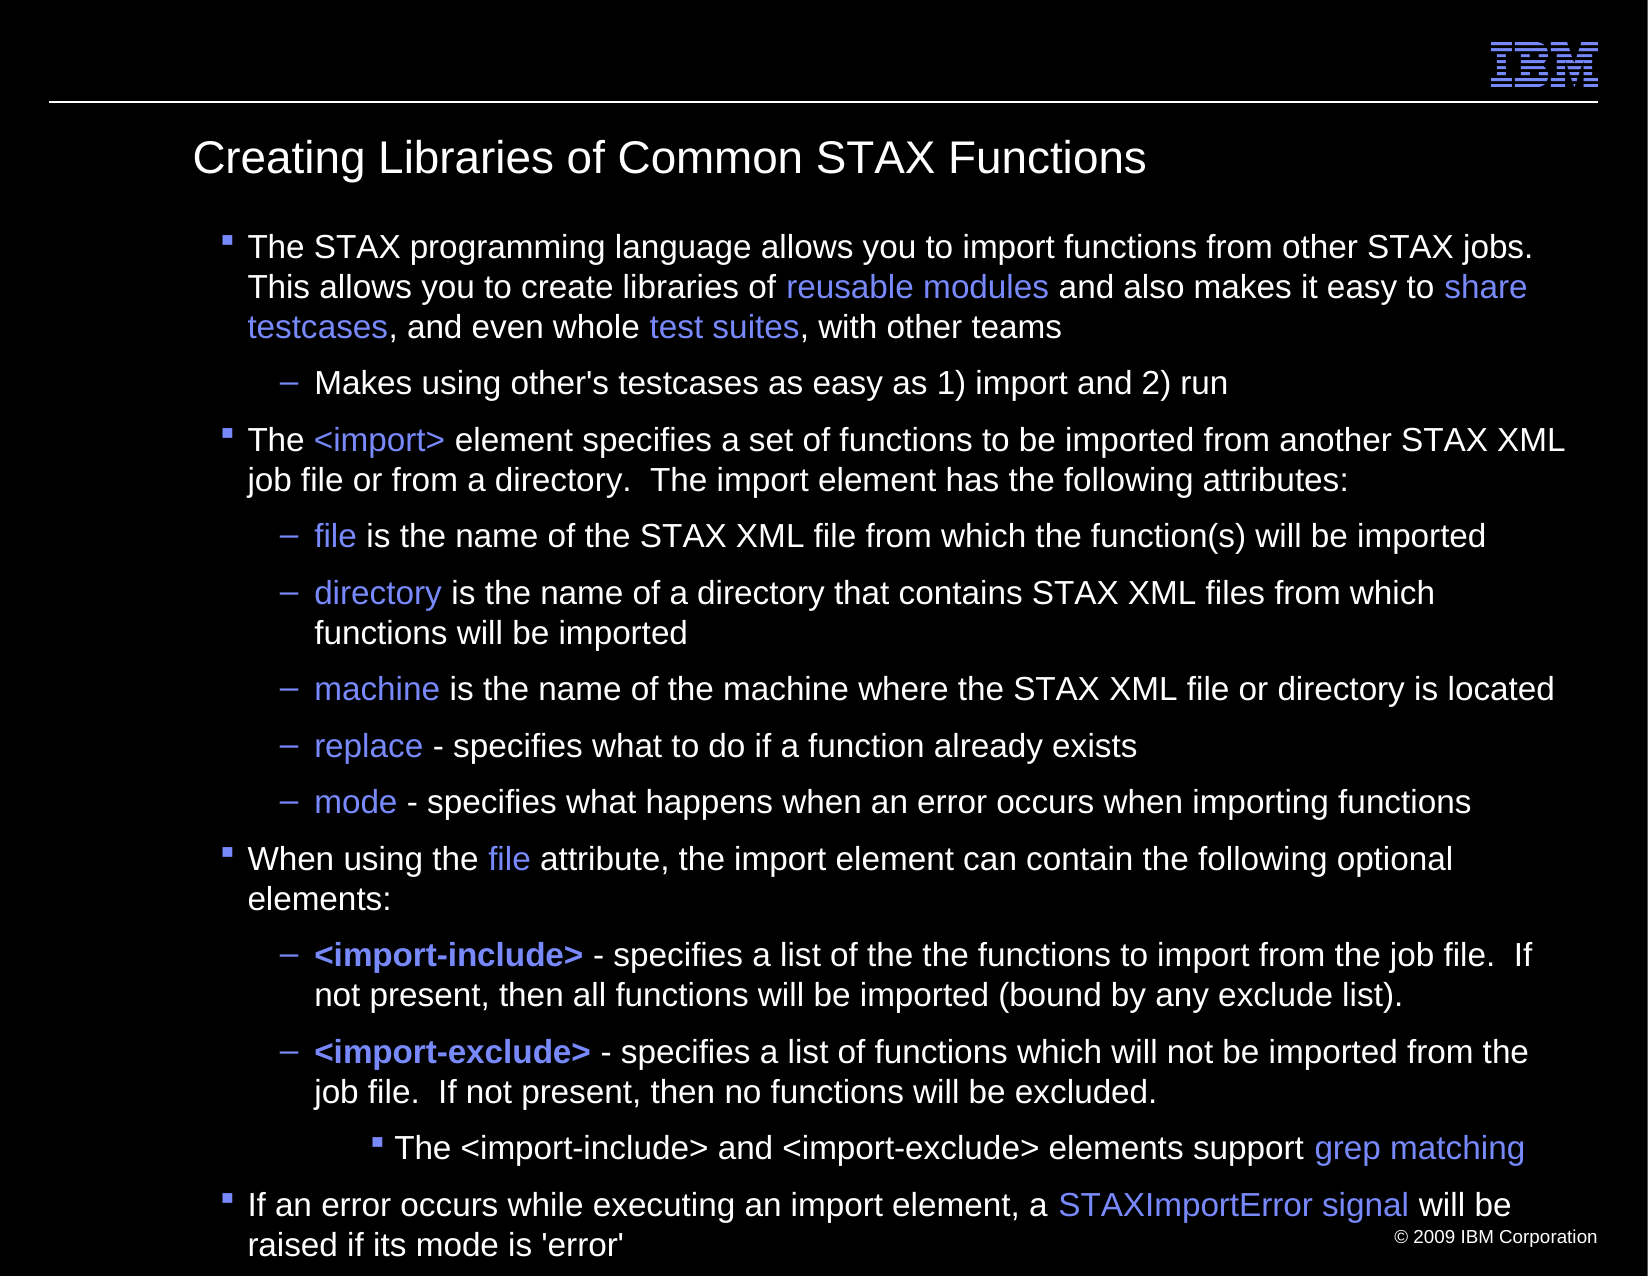

# Creating Libraries of Common STAX Functions
The STAX programming language allows you to import functions from other STAX jobs. This allows you to create libraries of reusable modules and also makes it easy to share testcases, and even whole test suites, with other teams
Makes using other's testcases as easy as 1) import and 2) run
The <import> element specifies a set of functions to be imported from another STAX XML job file or from a directory. The import element has the following attributes:
file is the name of the STAX XML file from which the function(s) will be imported
directory is the name of a directory that contains STAX XML files from which functions will be imported
machine is the name of the machine where the STAX XML file or directory is located
replace - specifies what to do if a function already exists
mode - specifies what happens when an error occurs when importing functions
When using the file attribute, the import element can contain the following optional elements:
<import-include> - specifies a list of the the functions to import from the job file. If not present, then all functions will be imported (bound by any exclude list).
<import-exclude> - specifies a list of functions which will not be imported from the job file. If not present, then no functions will be excluded.
 The <import-include> and <import-exclude> elements support grep matching
If an error occurs while executing an import element, a STAXImportError signal will be raised if its mode is 'error'